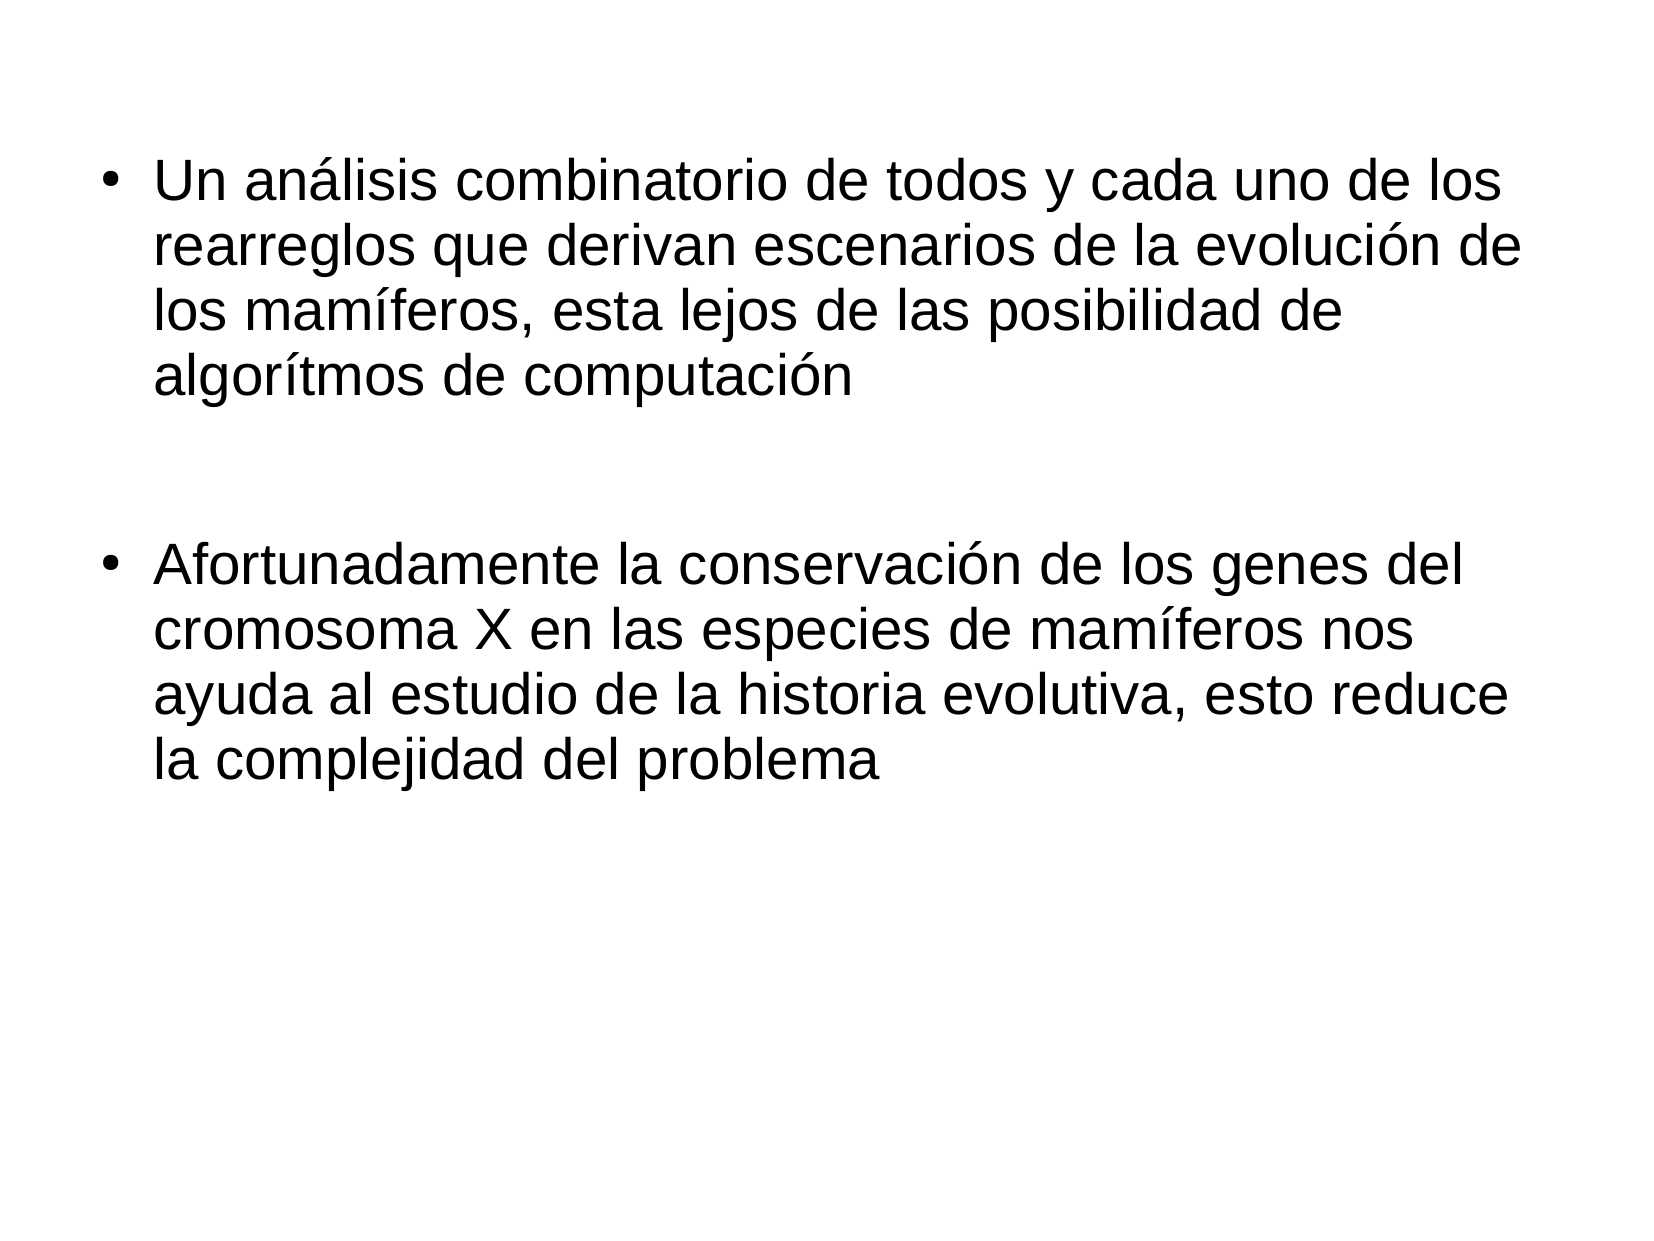

# Un análisis combinatorio de todos y cada uno de los rearreglos que derivan escenarios de la evolución de los mamíferos, esta lejos de las posibilidad de algorítmos de computación
Afortunadamente la conservación de los genes del cromosoma X en las especies de mamíferos nos ayuda al estudio de la historia evolutiva, esto reduce la complejidad del problema